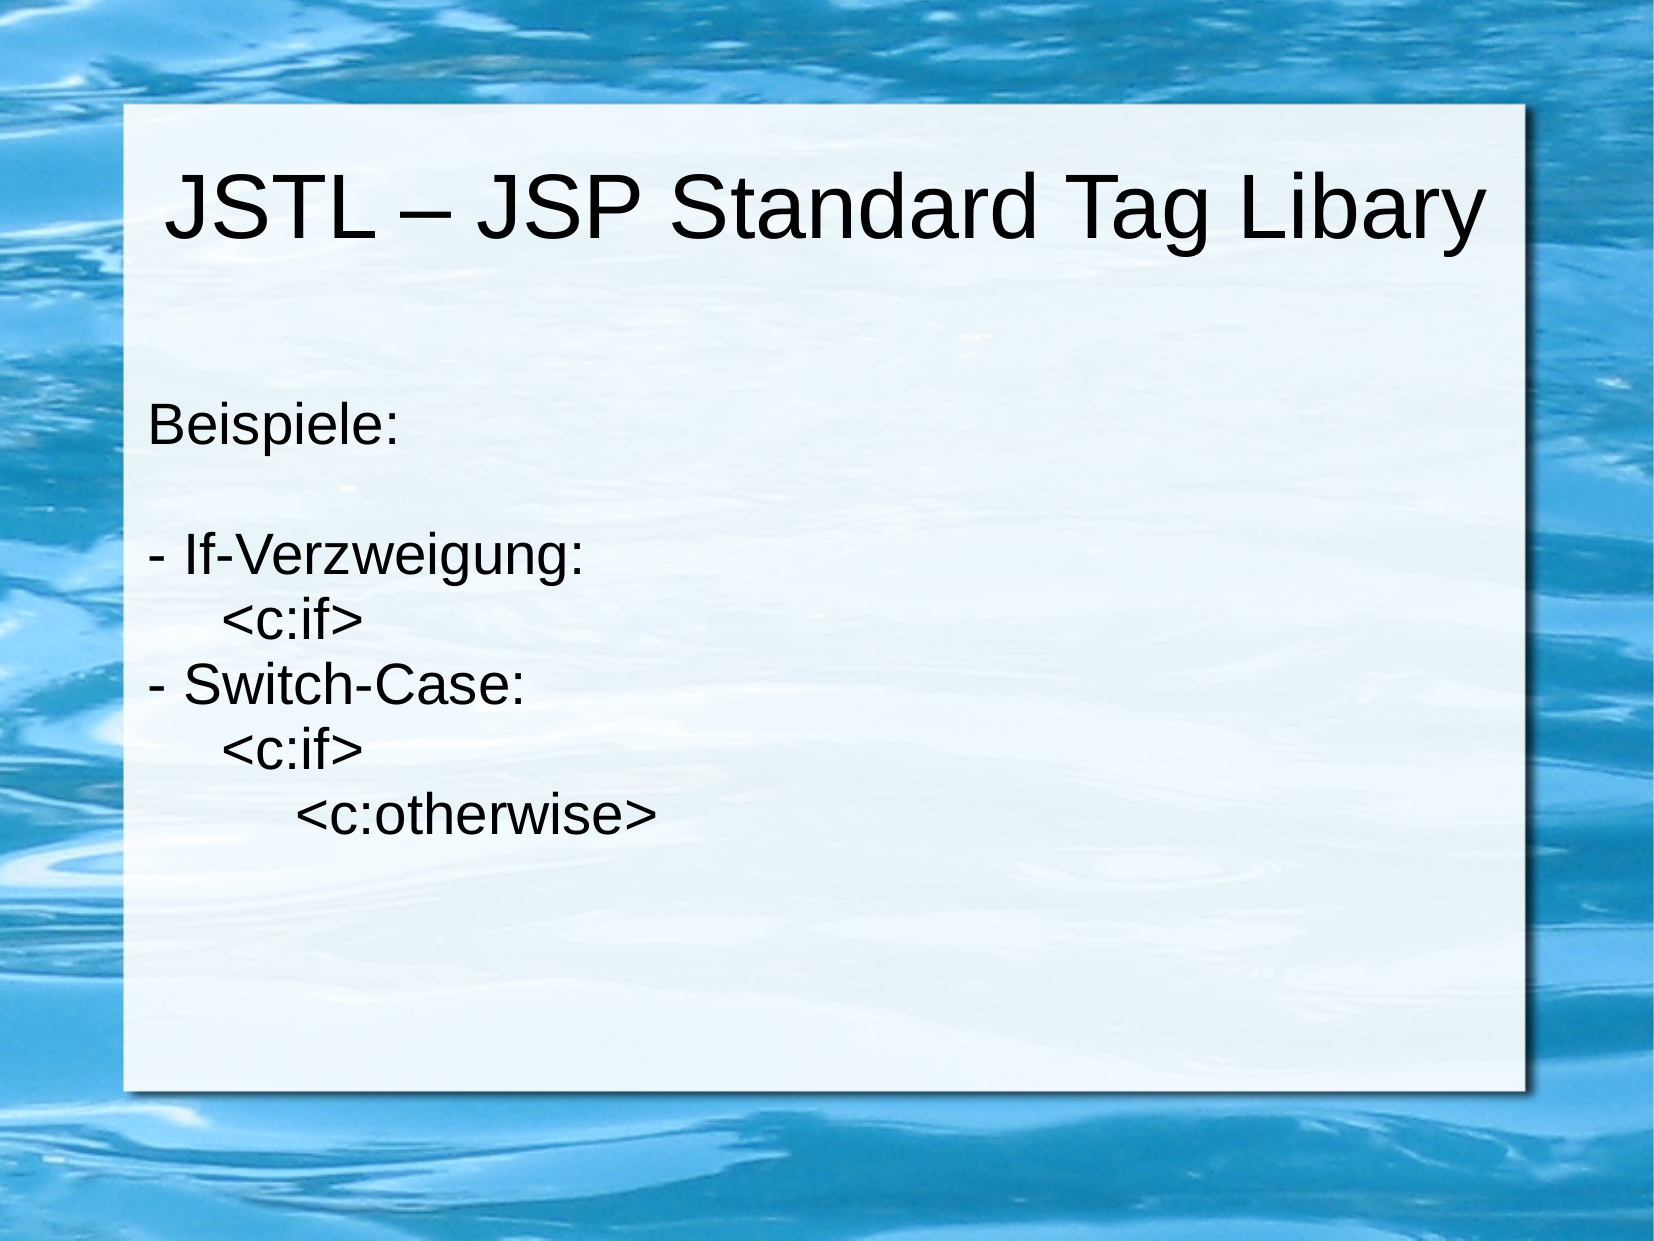

# JSTL – JSP Standard Tag Libary
Beispiele:
- If-Verzweigung:
	<c:if>
- Switch-Case:
	<c:if>
		<c:otherwise>